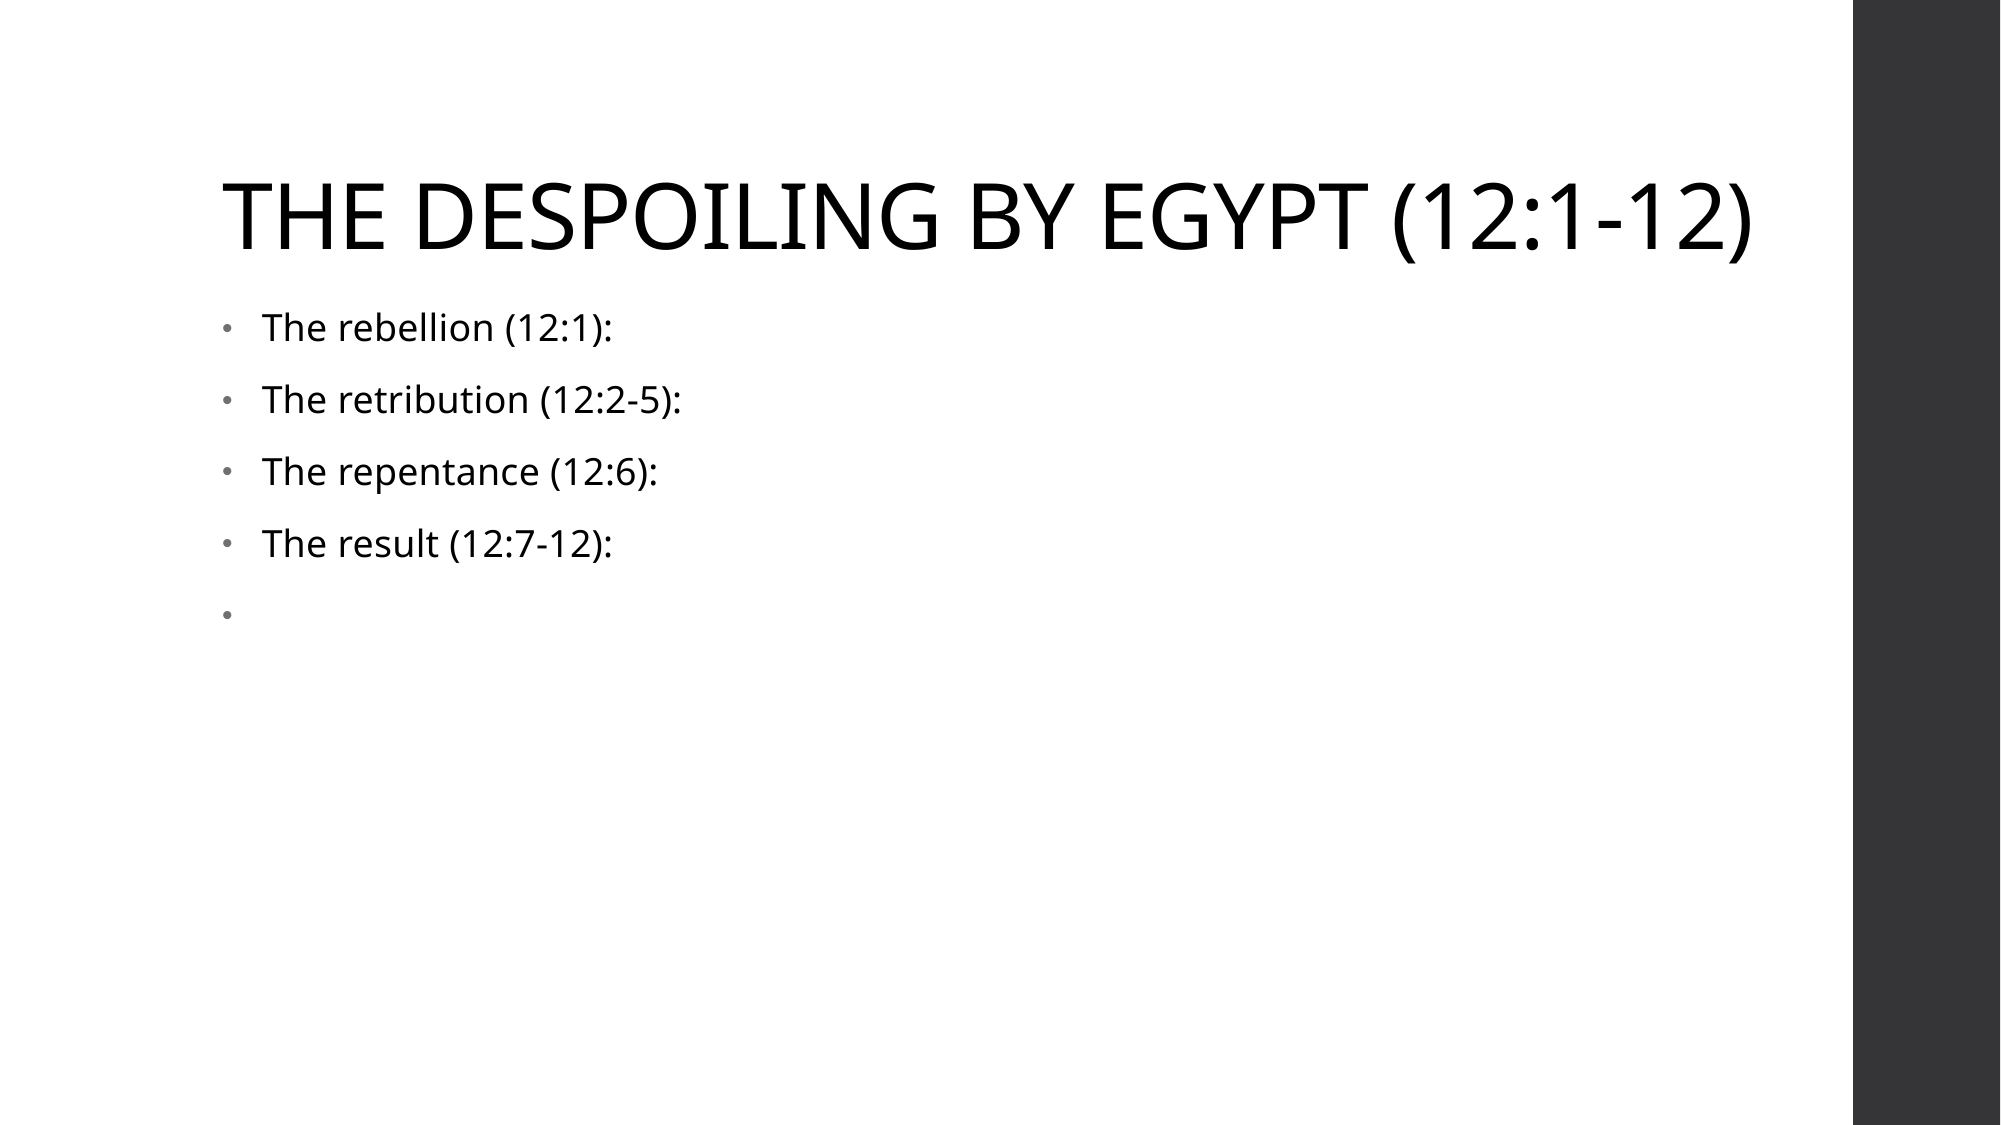

# THE DESPOILING BY EGYPT (12:1-12)
 The rebellion (12:1):
 The retribution (12:2-5):
 The repentance (12:6):
 The result (12:7-12):